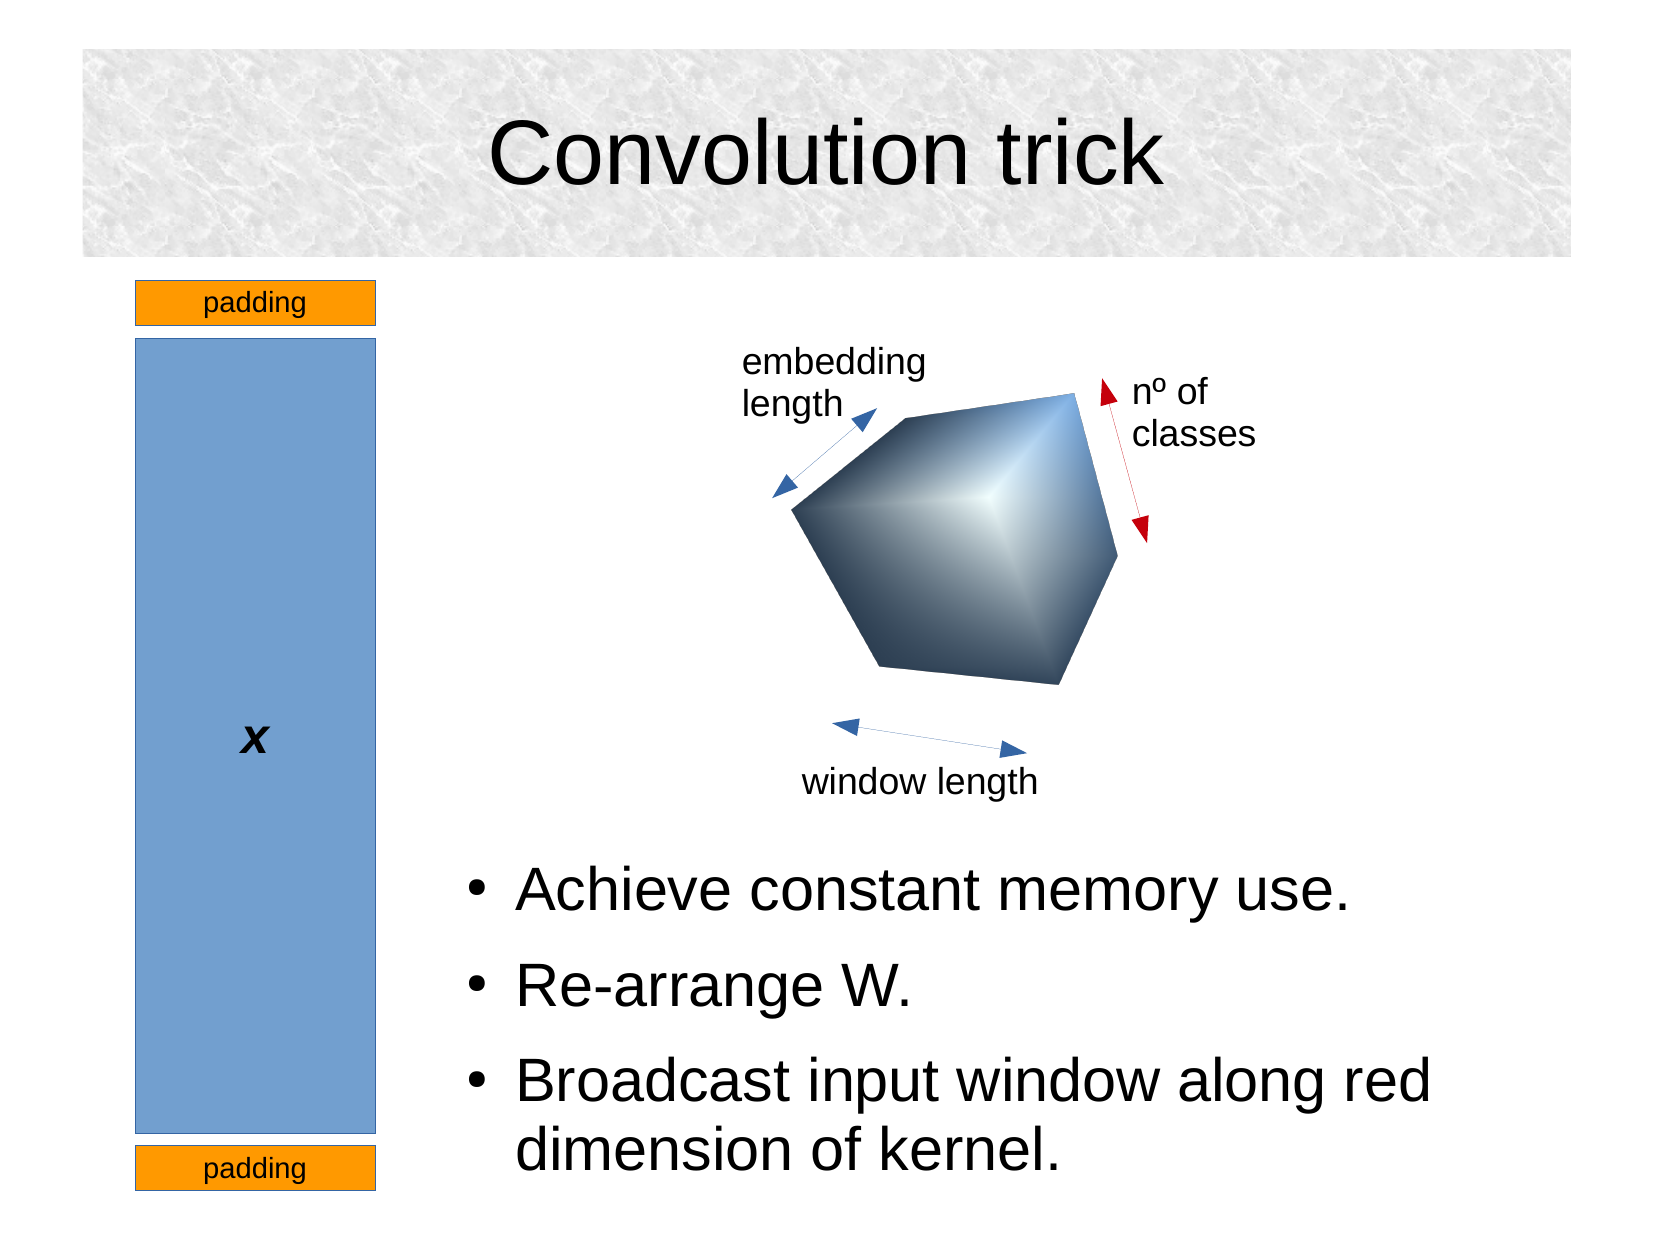

# Convolution trick
padding
embedding
length
x
nº of
classes
window length
Achieve constant memory use.
Re-arrange W.
Broadcast input window along red dimension of kernel.
padding